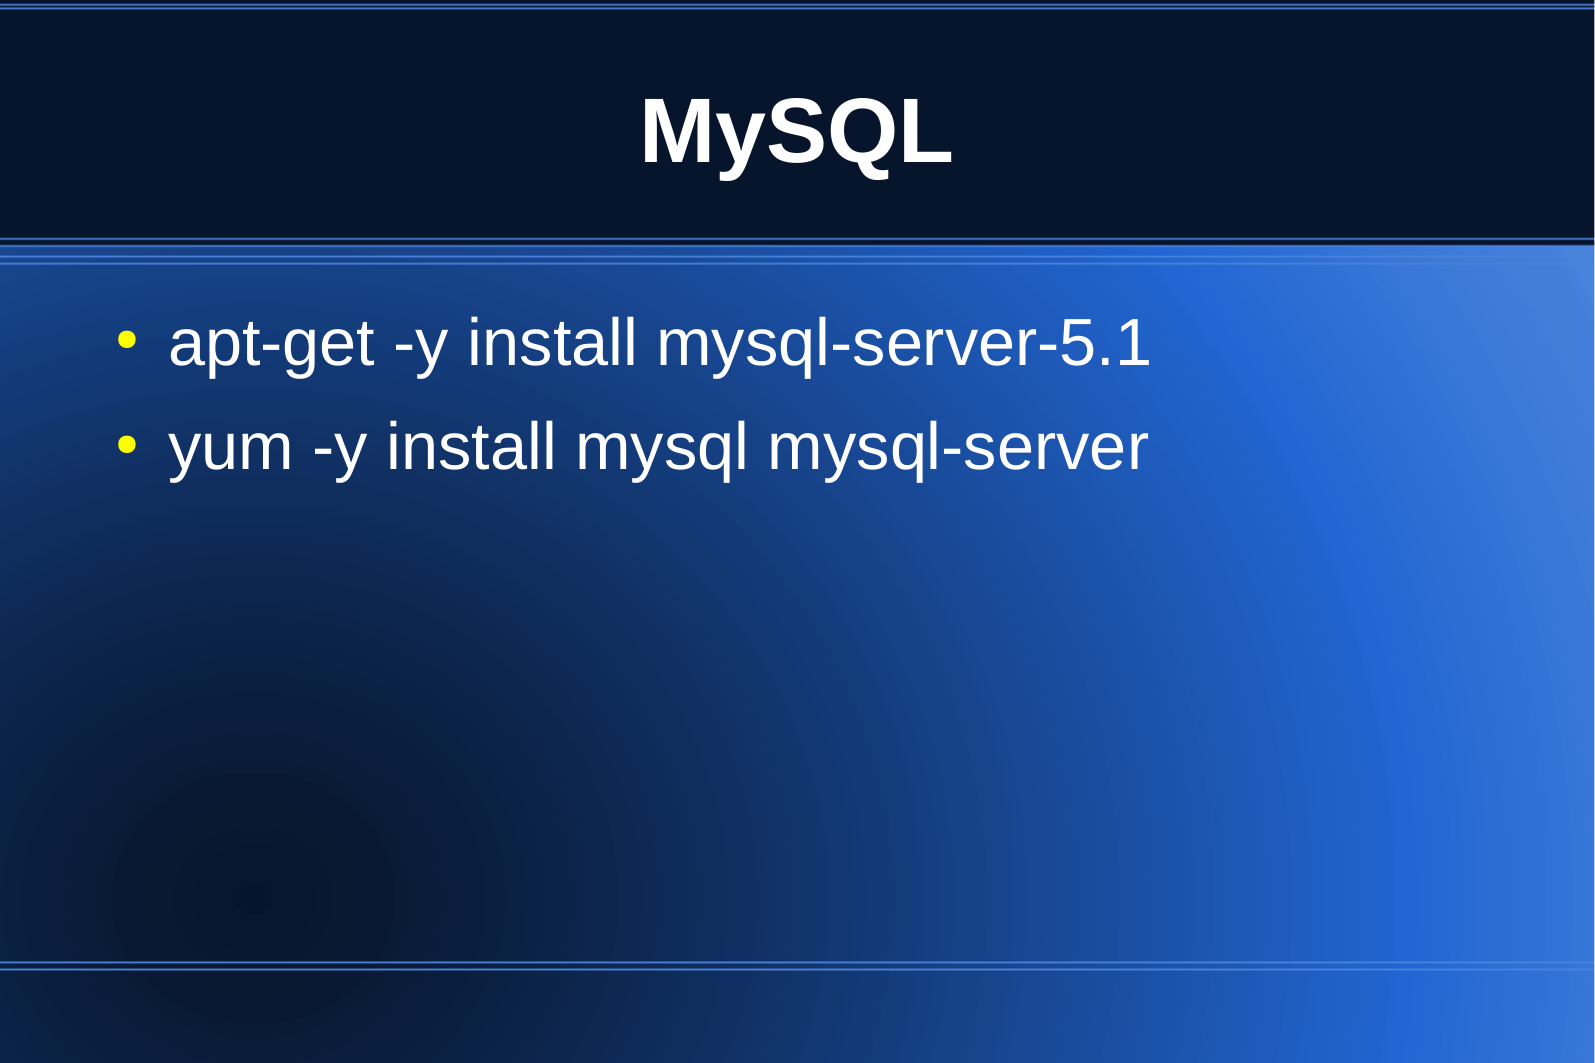

# MySQL
apt-get -y install mysql-server-5.1
yum -y install mysql mysql-server